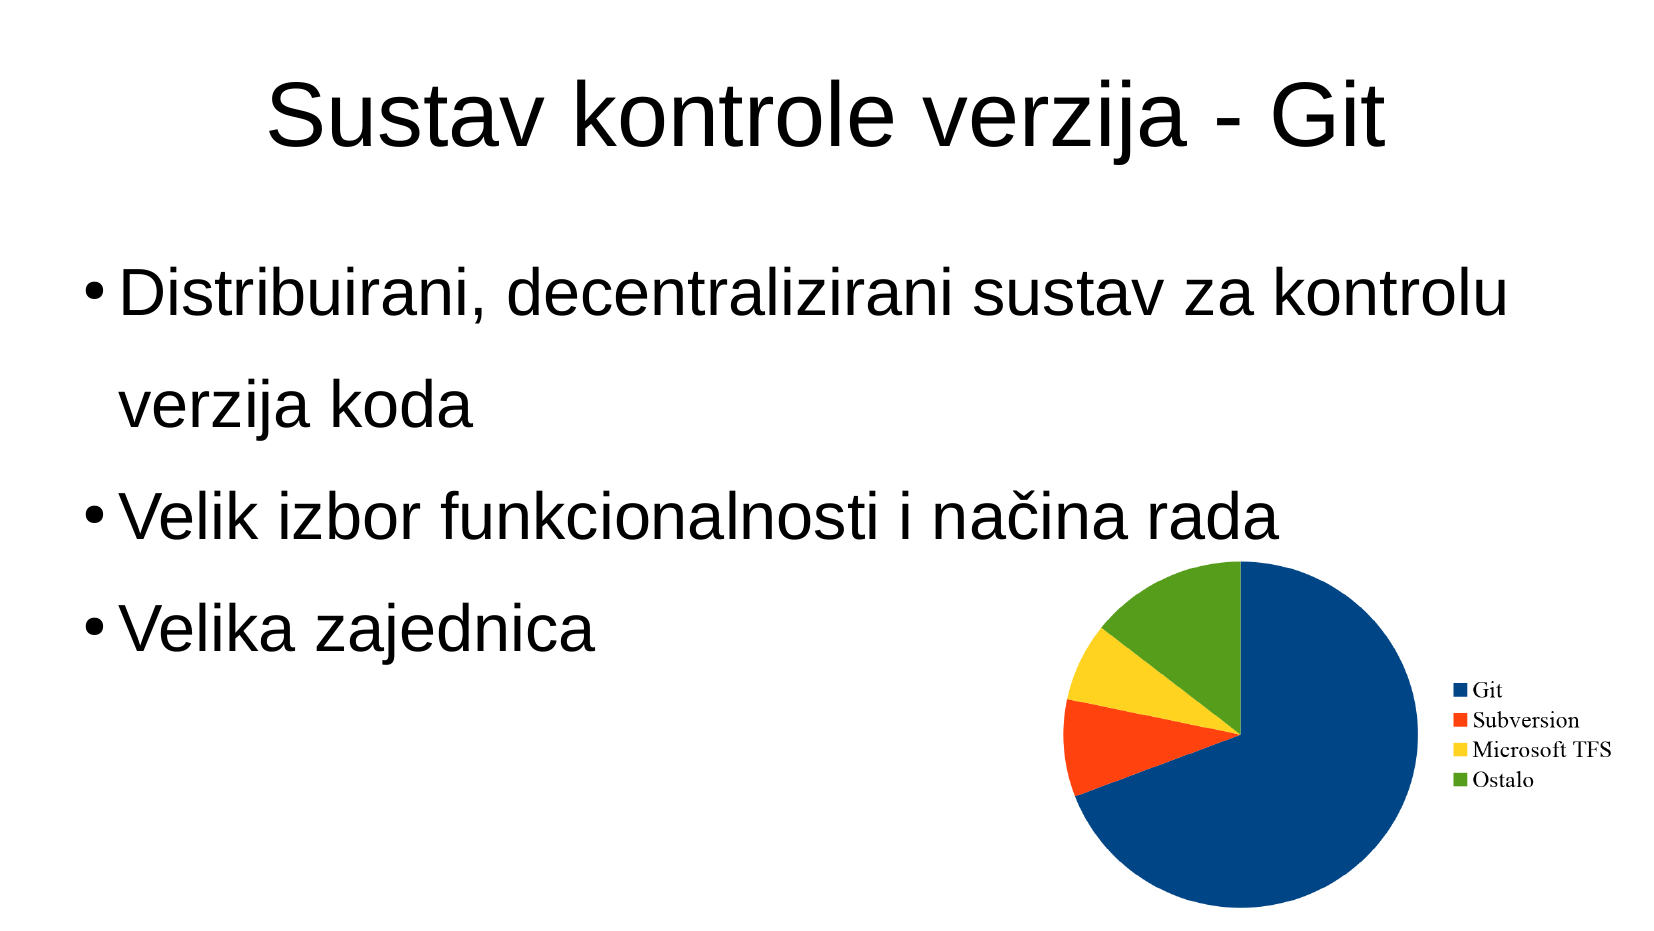

# Sustav kontrole verzija - Git
Distribuirani, decentralizirani sustav za kontrolu verzija koda
Velik izbor funkcionalnosti i načina rada
Velika zajednica